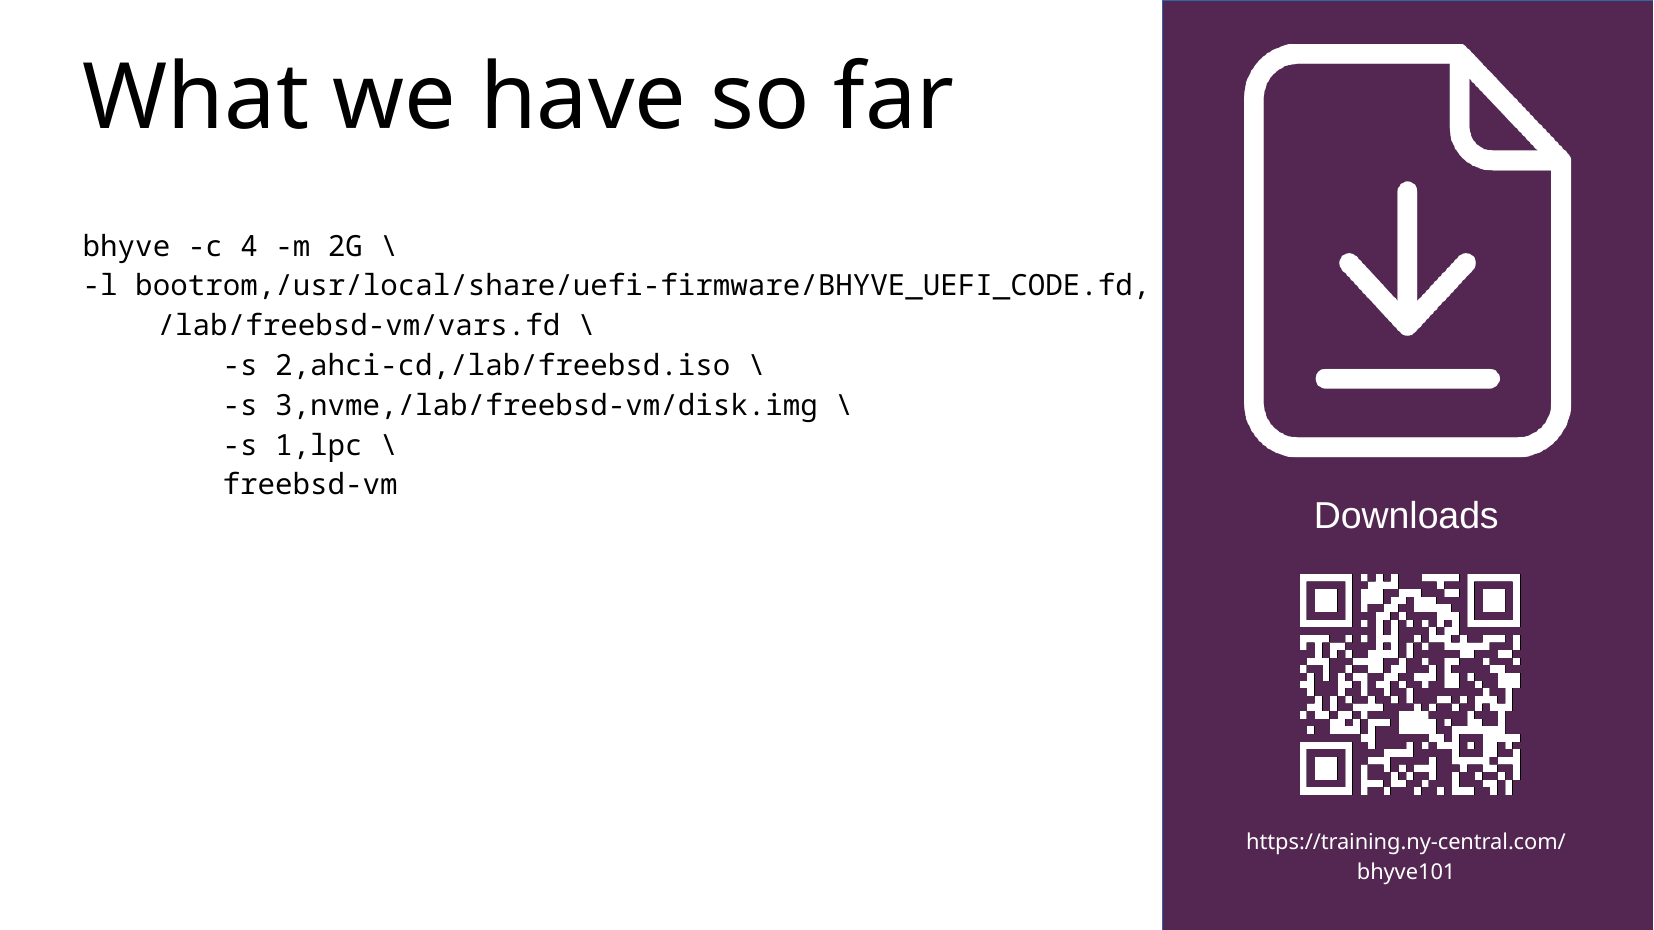

# What we have so far
bhyve -c 4 -m 2G \
-l bootrom,/usr/local/share/uefi-firmware/BHYVE_UEFI_CODE.fd,
	/lab/freebsd-vm/vars.fd \
 -s 2,ahci-cd,/lab/freebsd.iso \
 -s 3,nvme,/lab/freebsd-vm/disk.img \
 -s 1,lpc \
 freebsd-vm
Downloads
https://training.ny-central.com/bhyve101